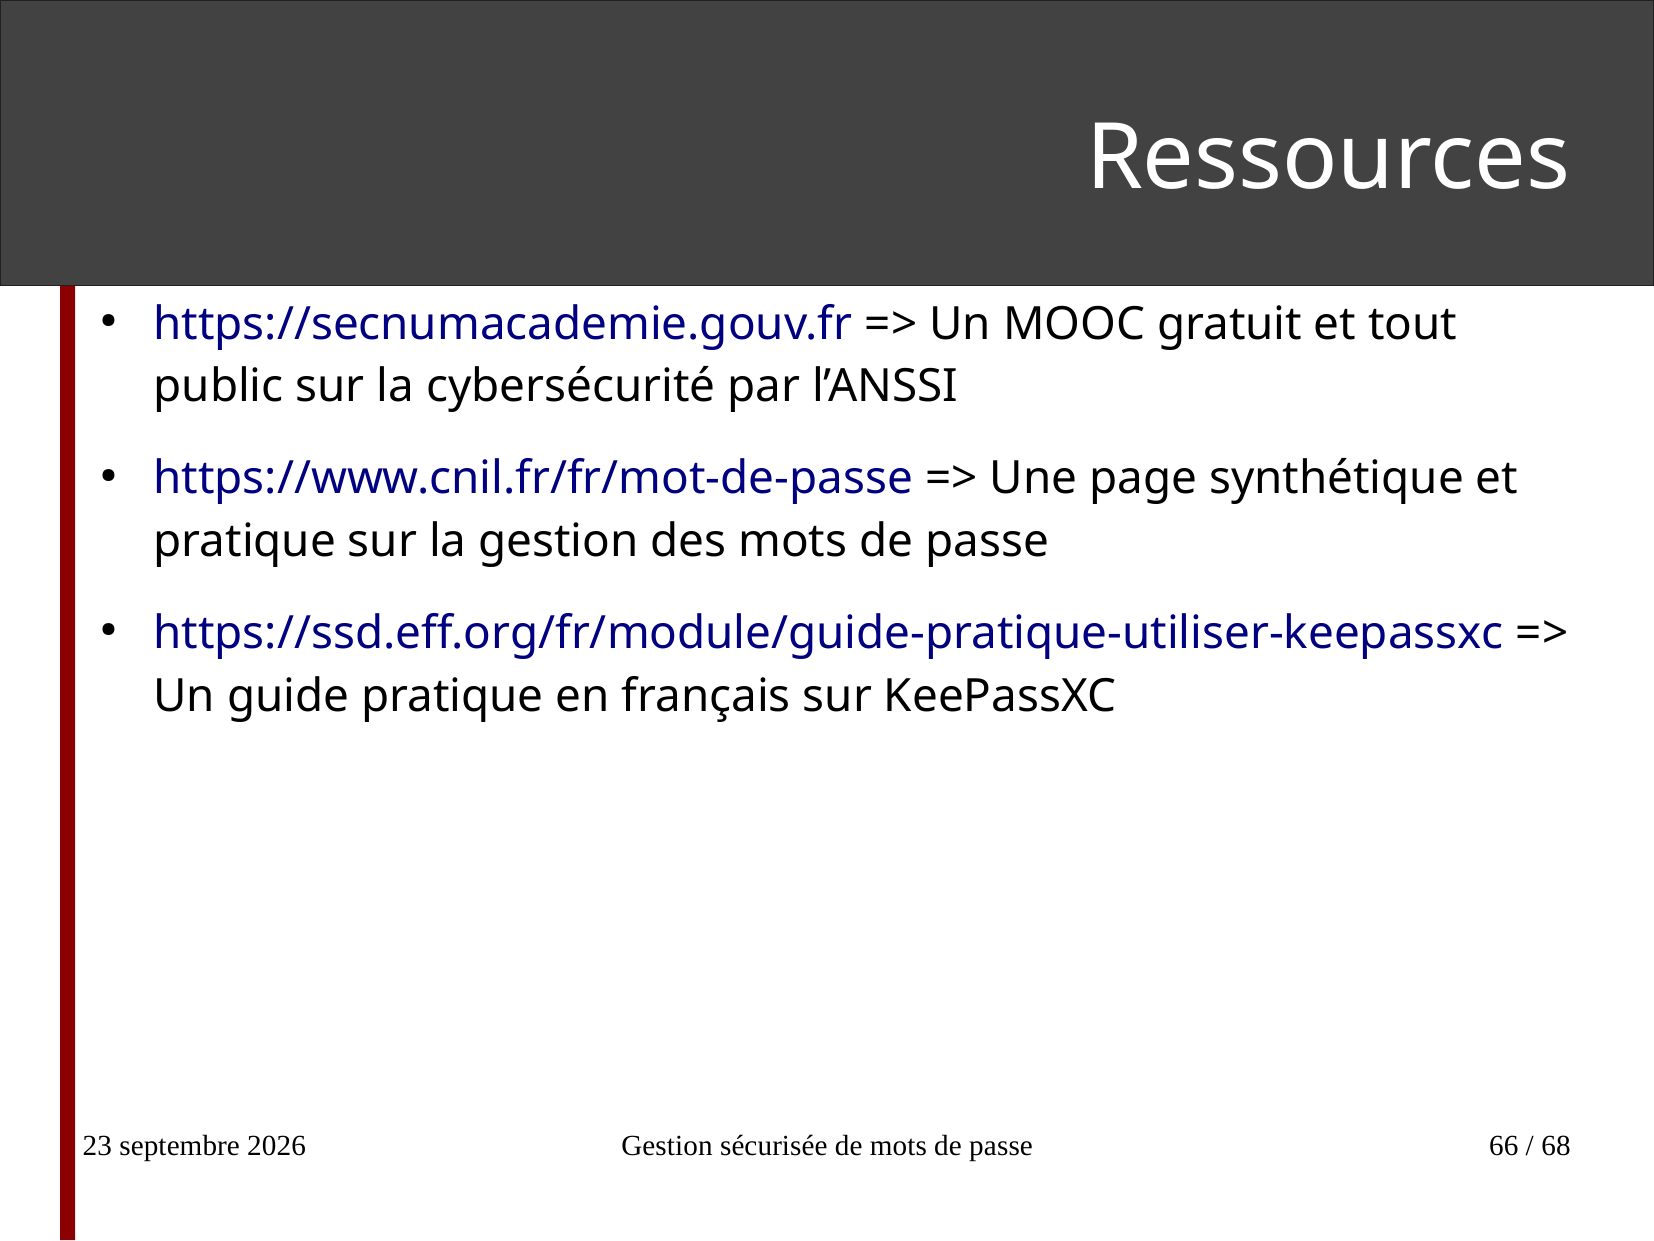

# Ressources
https://secnumacademie.gouv.fr => Un MOOC gratuit et tout public sur la cybersécurité par l’ANSSI
https://www.cnil.fr/fr/mot-de-passe => Une page synthétique et pratique sur la gestion des mots de passe
https://ssd.eff.org/fr/module/guide-pratique-utiliser-keepassxc => Un guide pratique en français sur KeePassXC
Gestion sécurisée de mots de passe
66